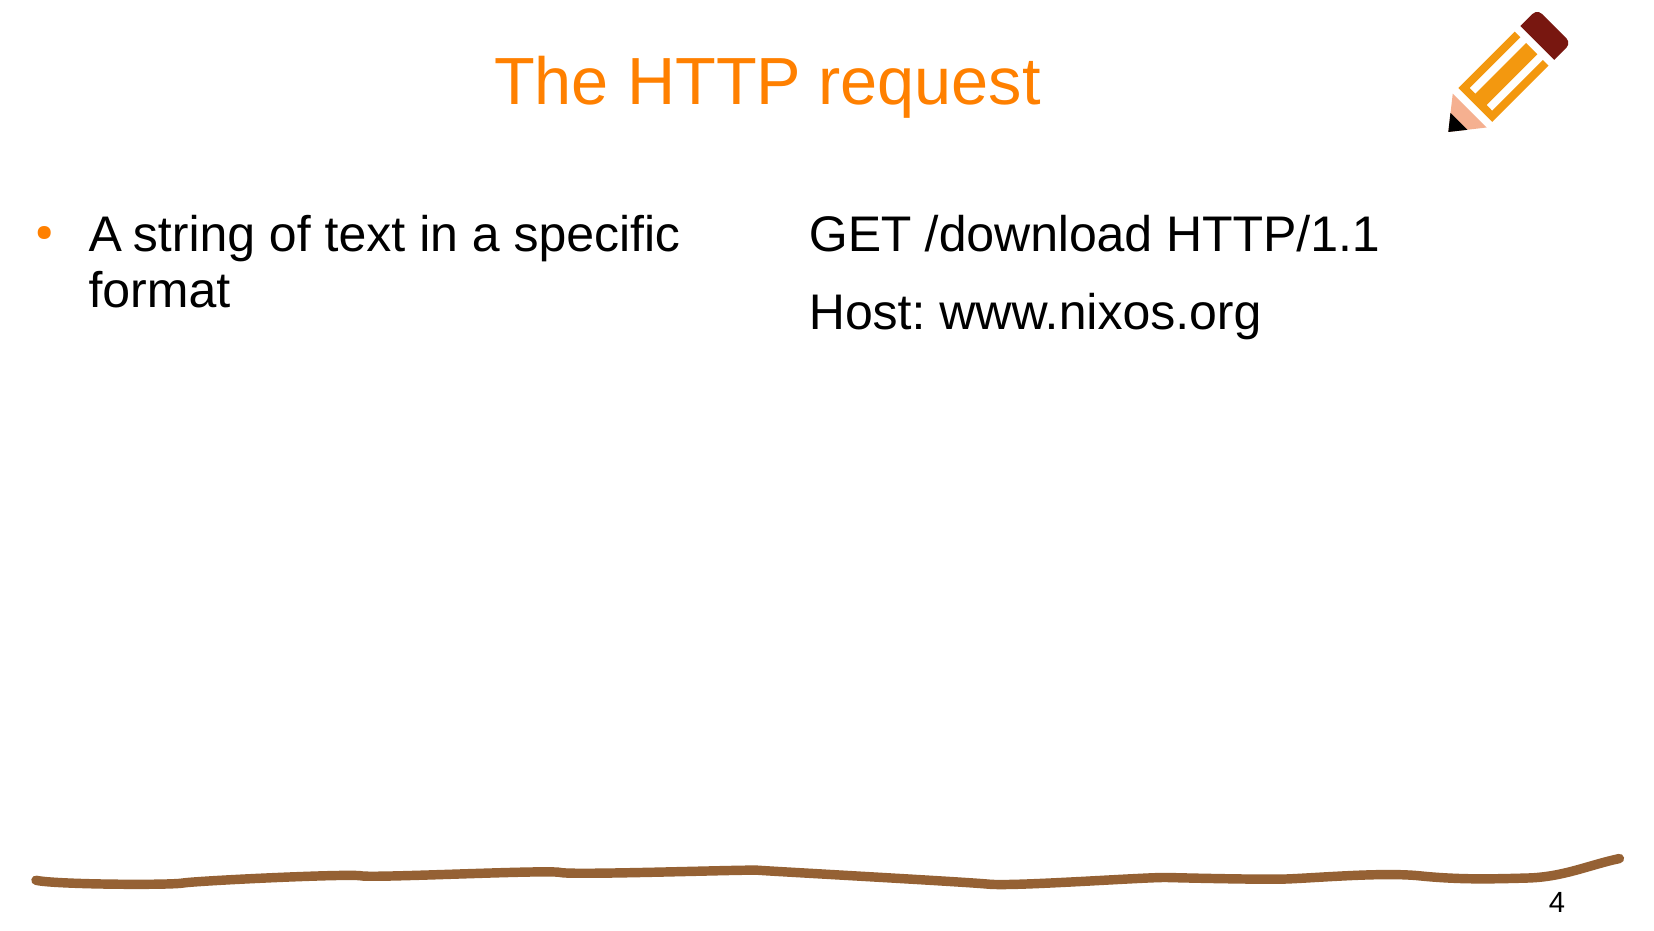

# The HTTP request
A string of text in a specific format
GET /download HTTP/1.1
Host: www.nixos.org
4